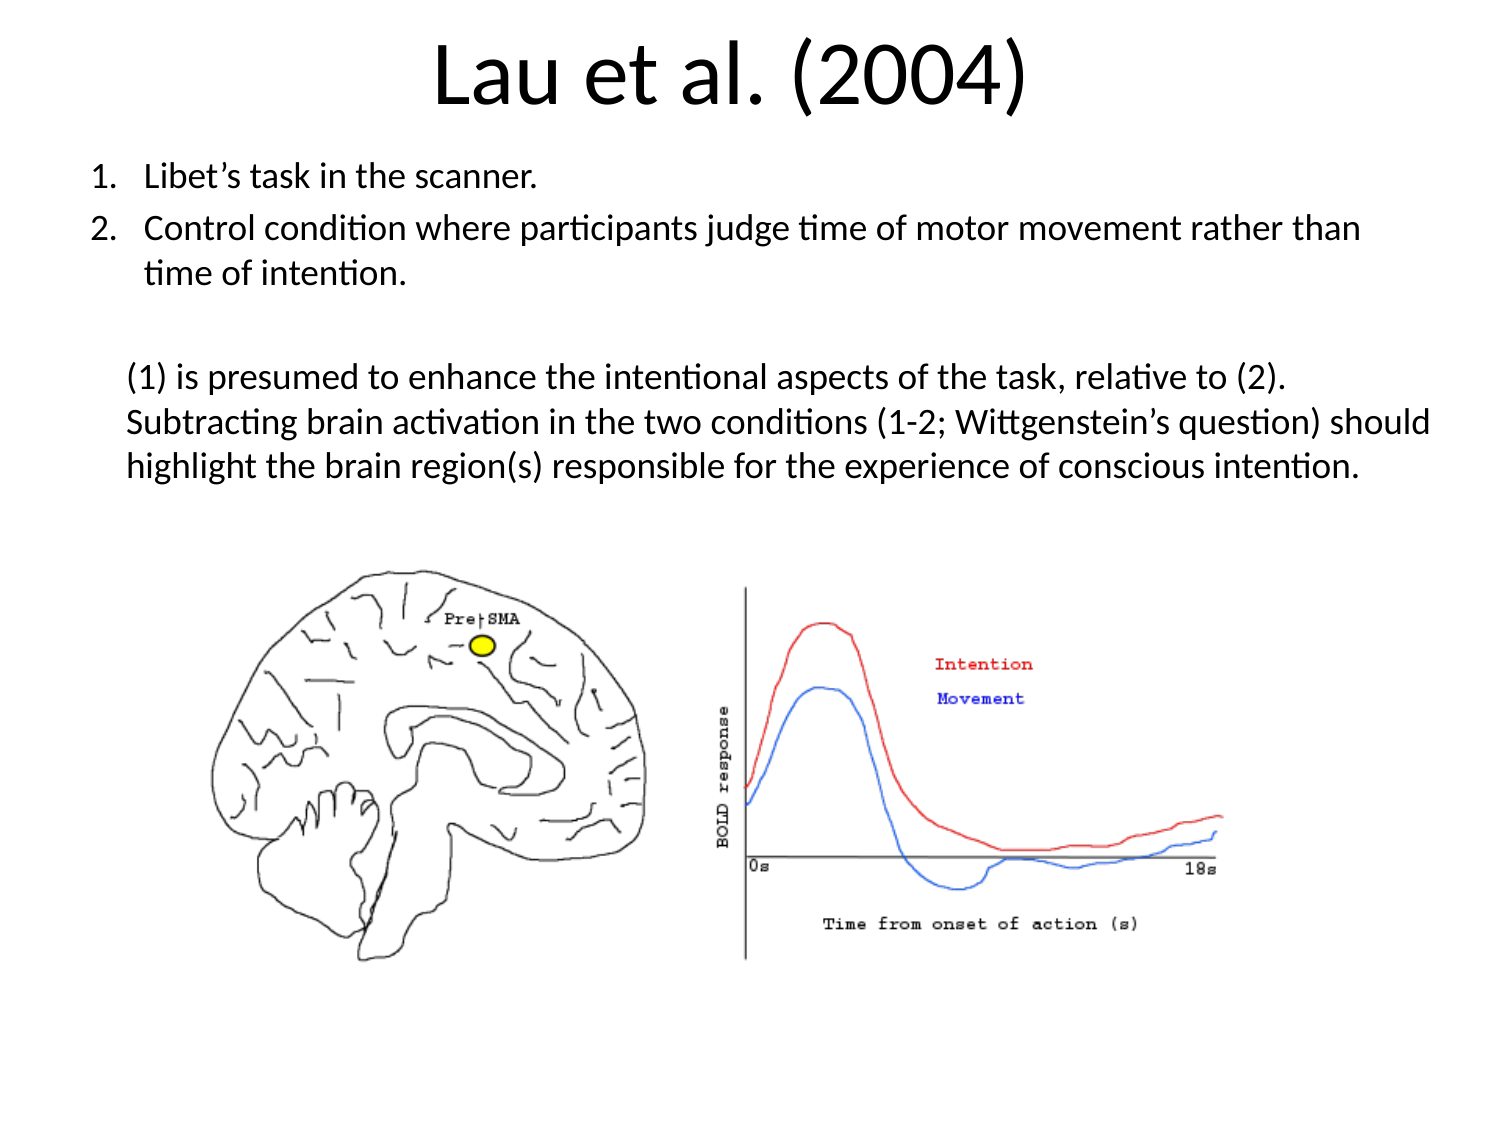

# Lau et al. (2004)
Libet’s task in the scanner.
Control condition where participants judge time of motor movement rather than time of intention.
(1) is presumed to enhance the intentional aspects of the task, relative to (2). Subtracting brain activation in the two conditions (1-2; Wittgenstein’s question) should highlight the brain region(s) responsible for the experience of conscious intention.